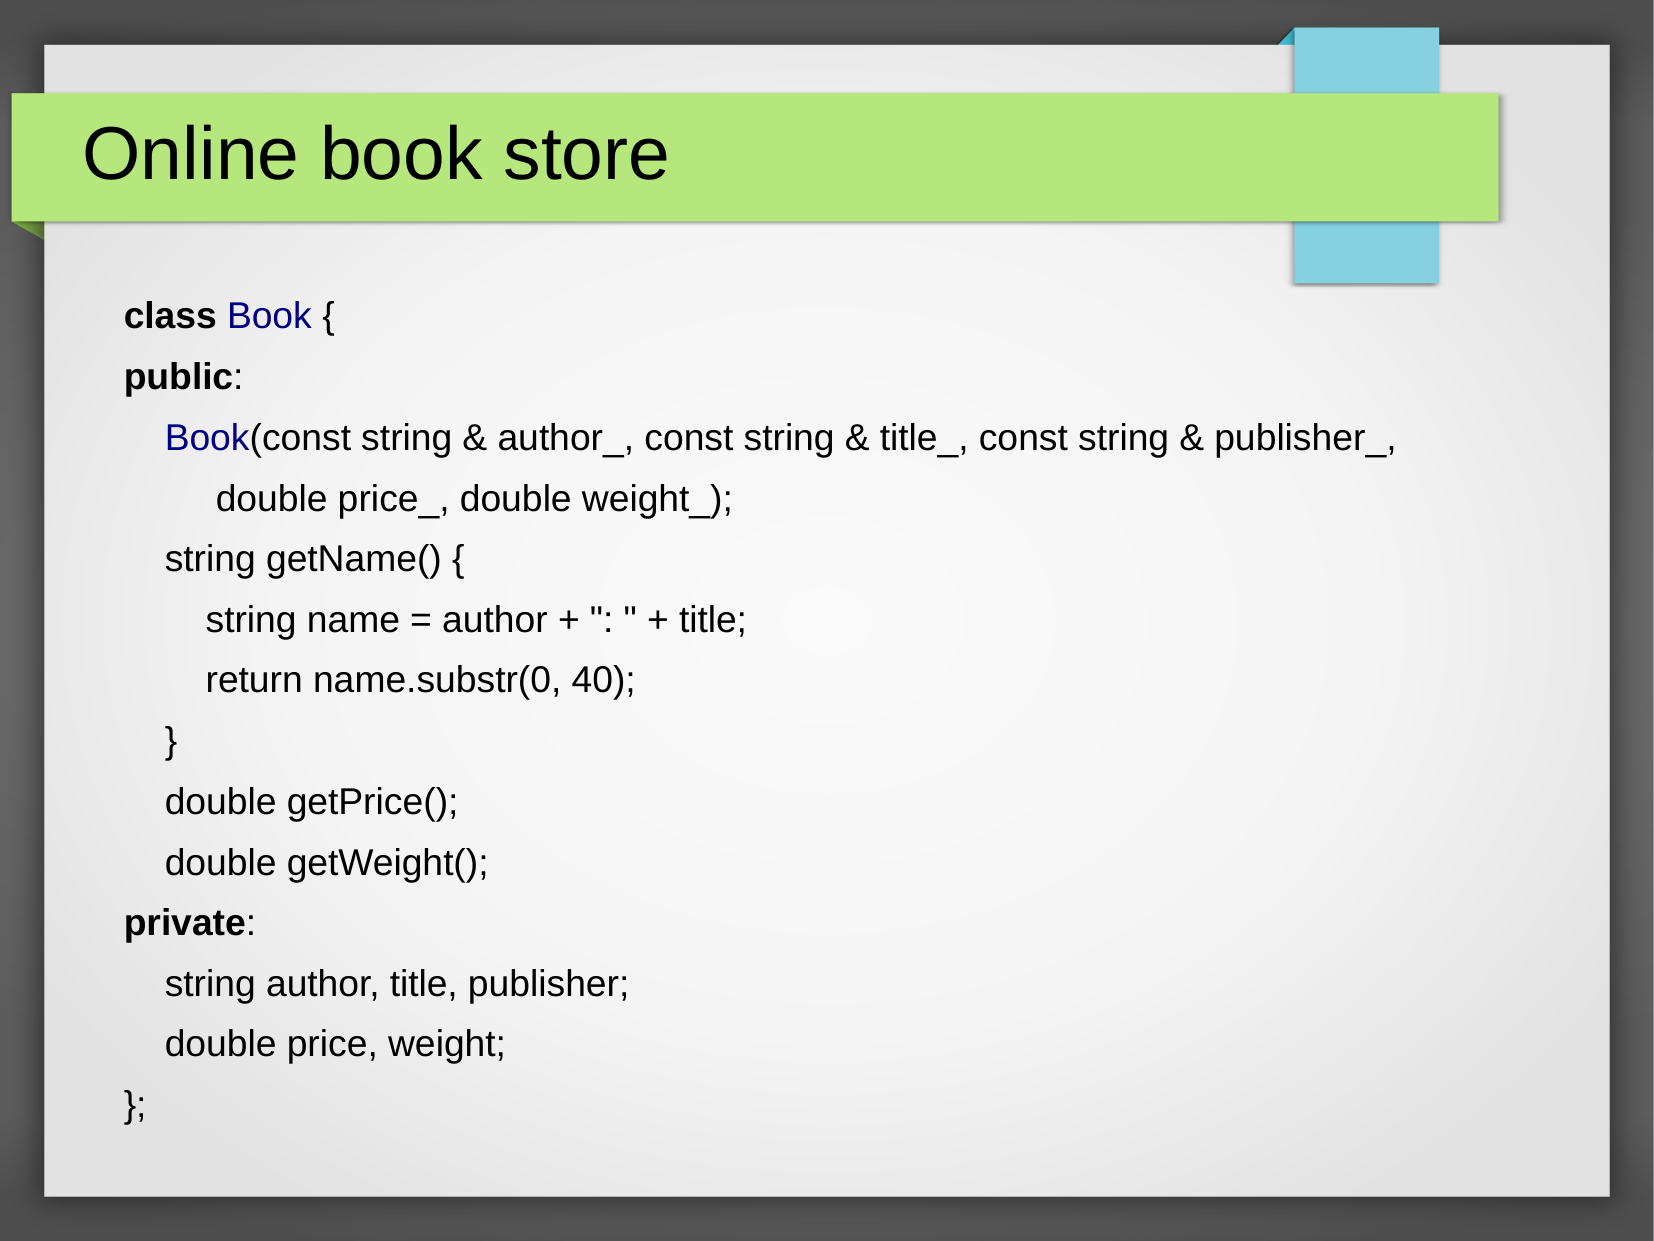

# Online book store
 class Book {
 public:
 Book(const string & author_, const string & title_, const string & publisher_,
 double price_, double weight_);
 string getName() {
 string name = author + ": " + title;
 return name.substr(0, 40);
 }
 double getPrice();
 double getWeight();
 private:
 string author, title, publisher;
 double price, weight;
 };